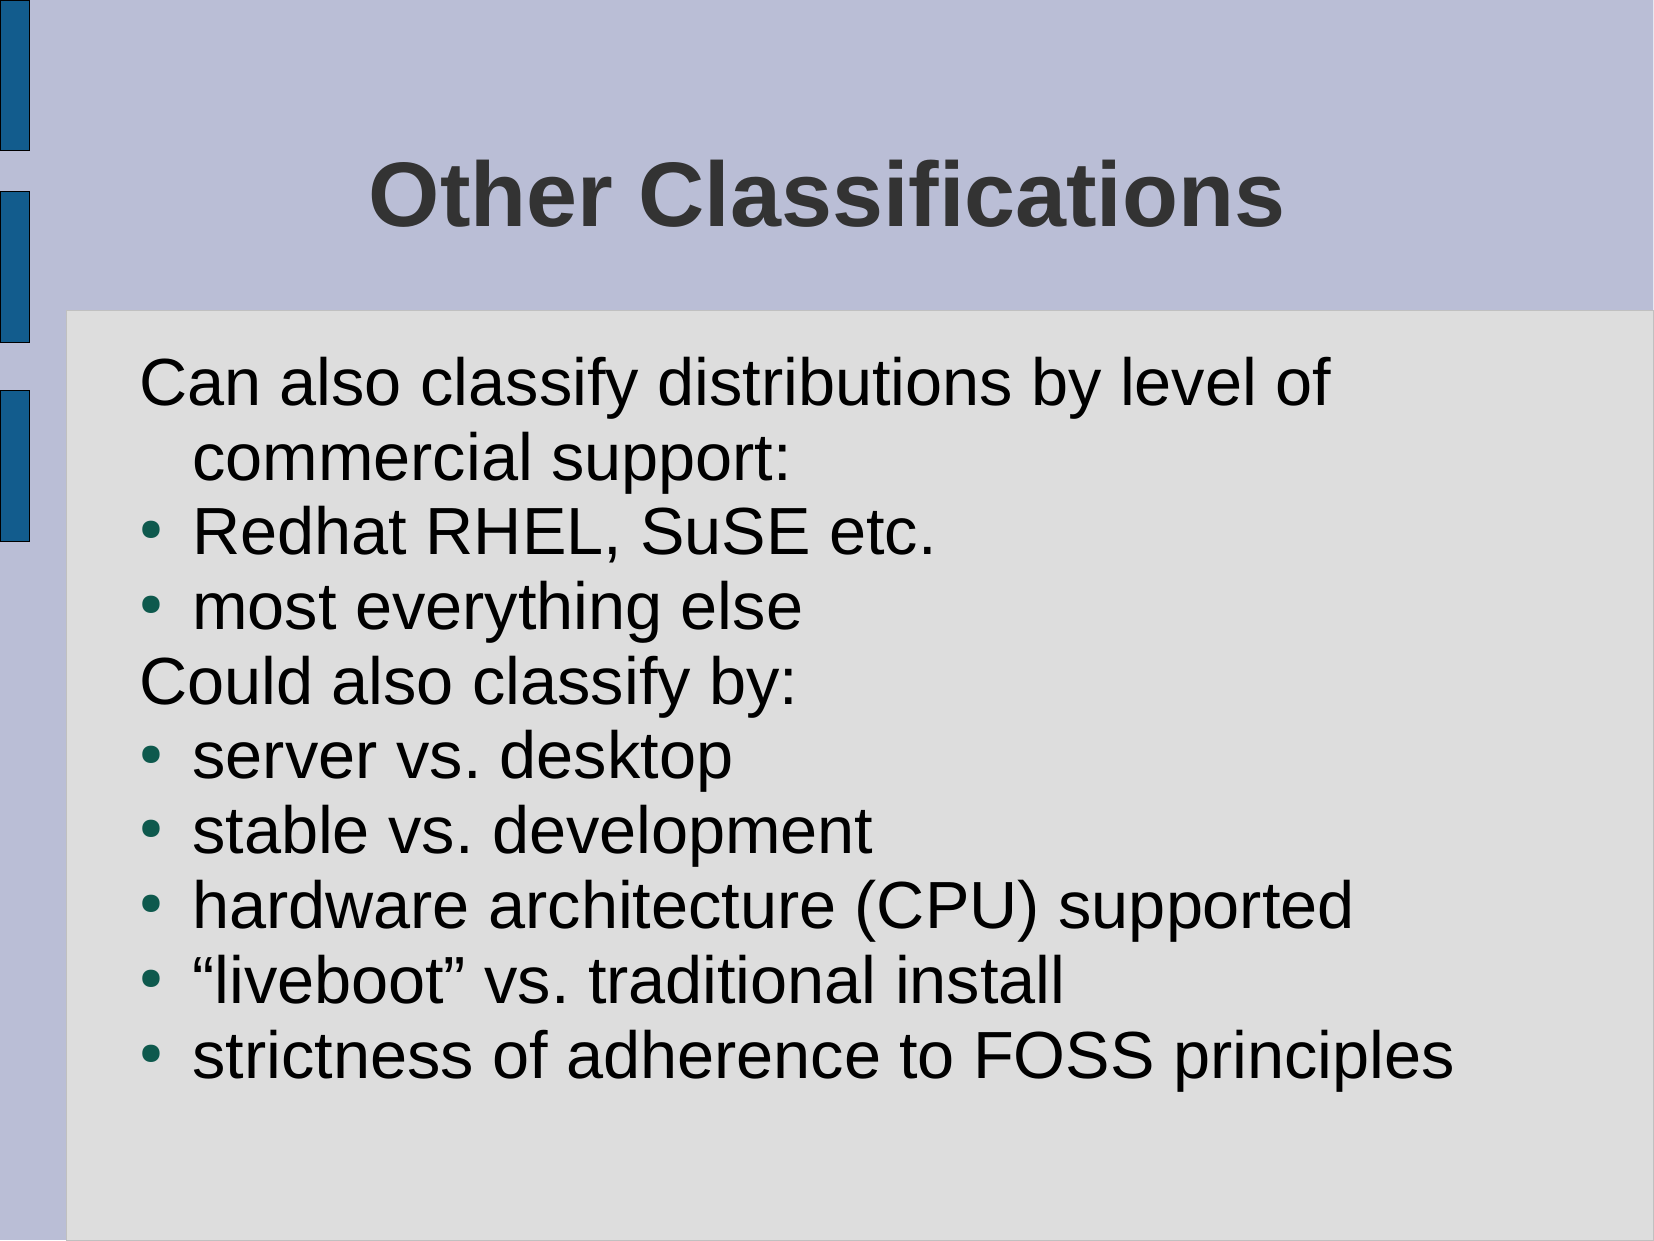

# Other Classifications
Can also classify distributions by level of commercial support:
Redhat RHEL, SuSE etc.
most everything else
Could also classify by:
server vs. desktop
stable vs. development
hardware architecture (CPU) supported
“liveboot” vs. traditional install
strictness of adherence to FOSS principles